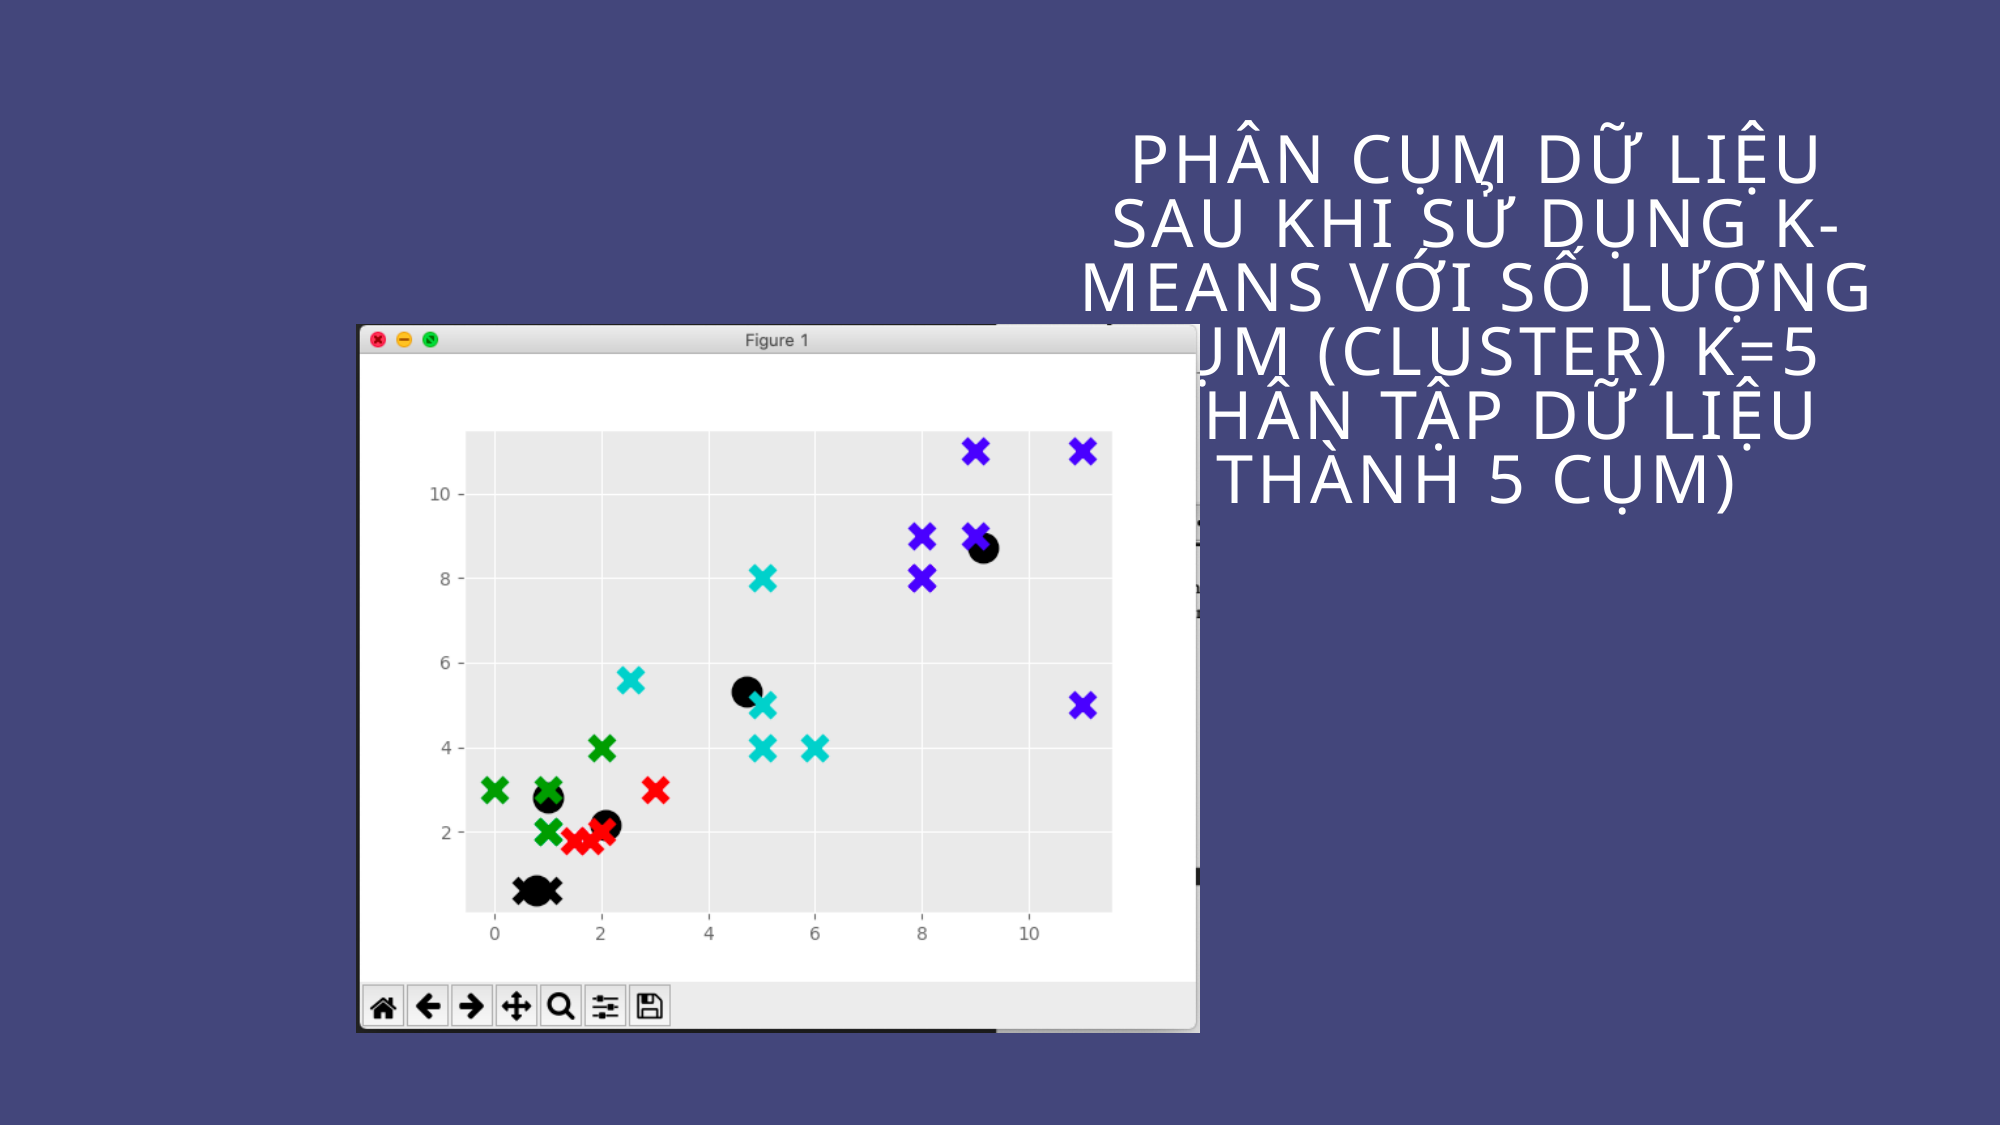

#
Phân cụm dữ liệu sau khi sử dụng K-Means với số lượng cụm (Cluster) k=5 (phân tập dữ liệu thành 5 cụm)